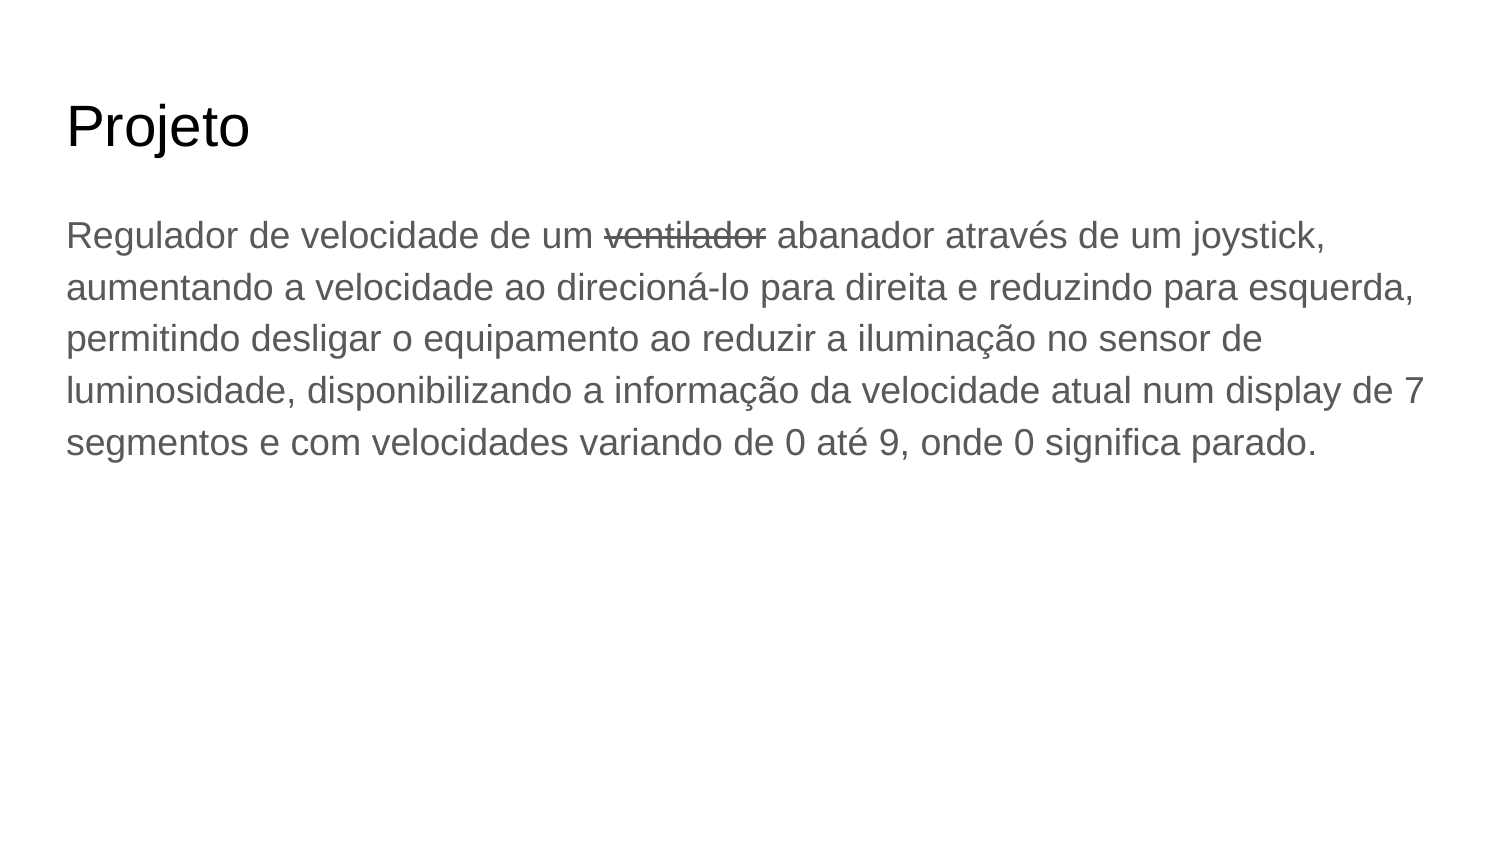

# Projeto
Regulador de velocidade de um ventilador abanador através de um joystick, aumentando a velocidade ao direcioná-lo para direita e reduzindo para esquerda, permitindo desligar o equipamento ao reduzir a iluminação no sensor de luminosidade, disponibilizando a informação da velocidade atual num display de 7 segmentos e com velocidades variando de 0 até 9, onde 0 significa parado.